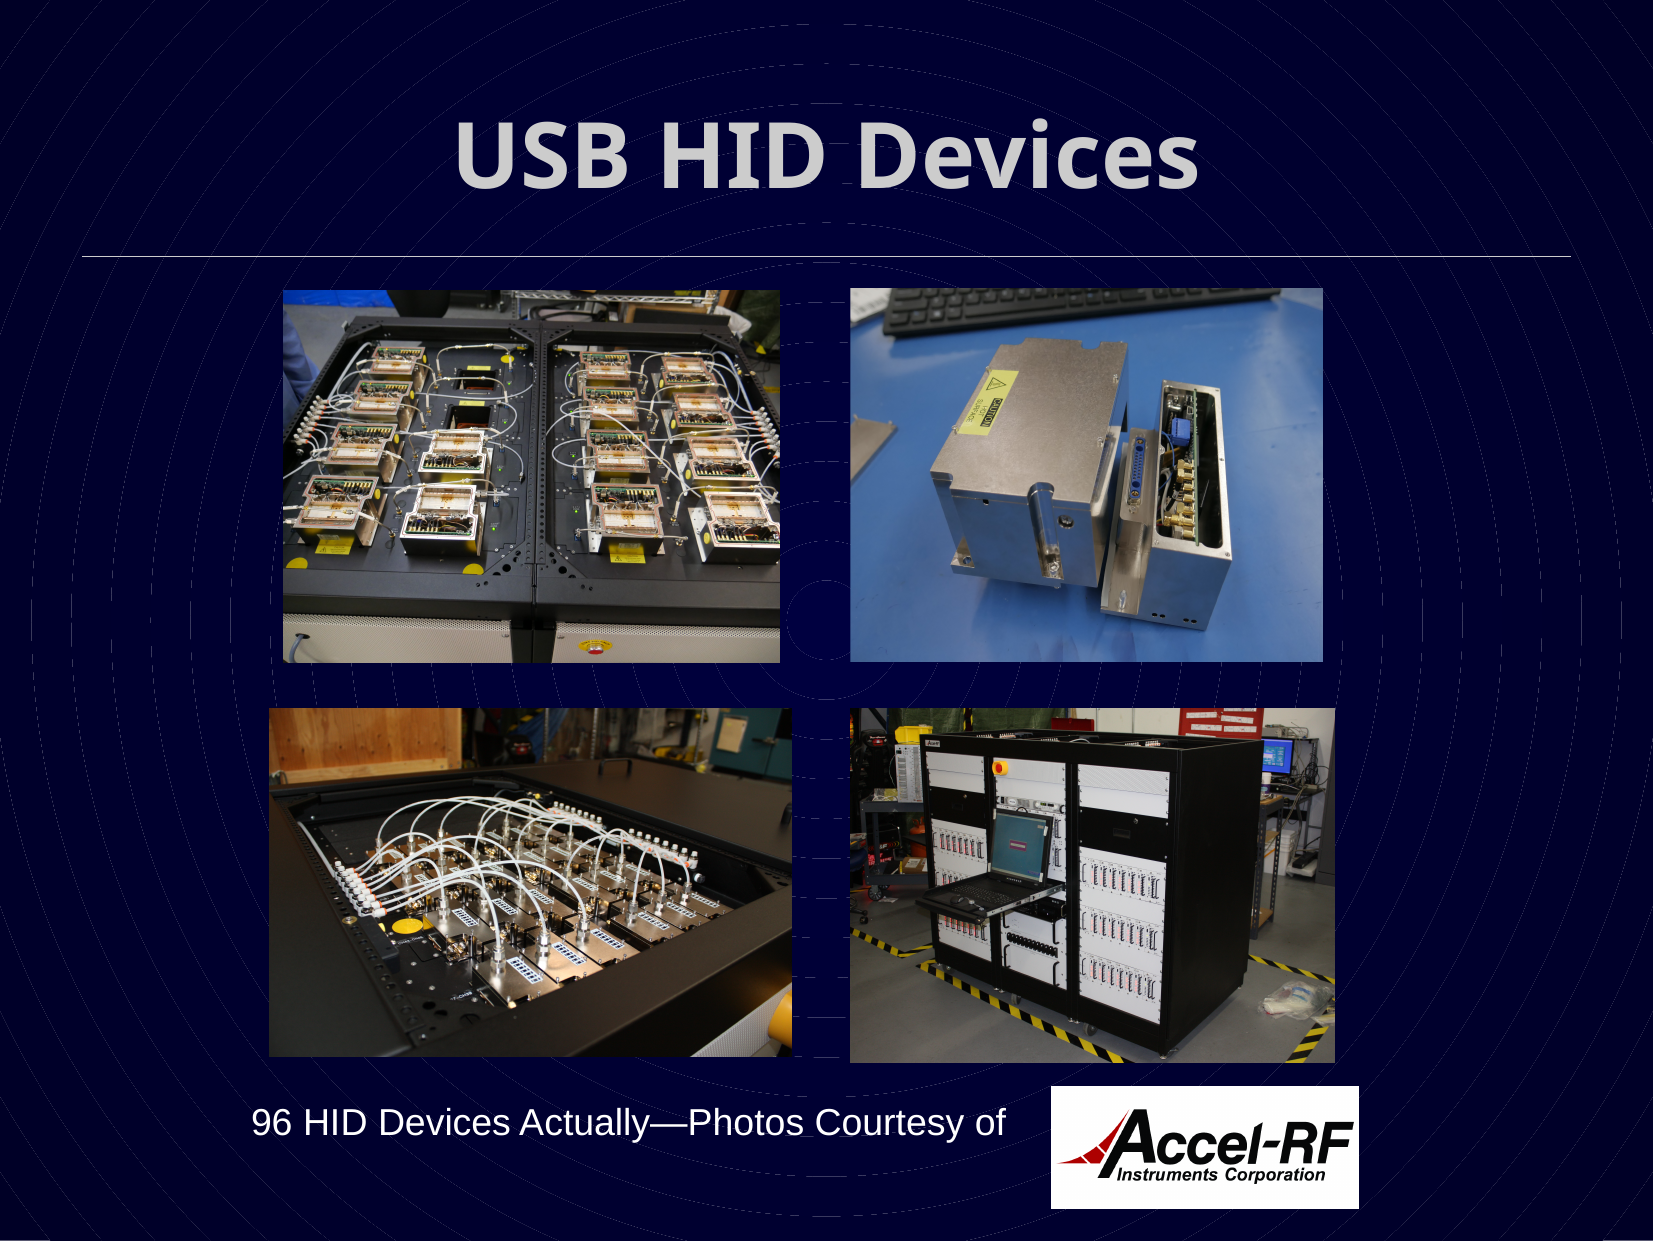

# USB HID Devices
96 HID Devices Actually—Photos Courtesy of